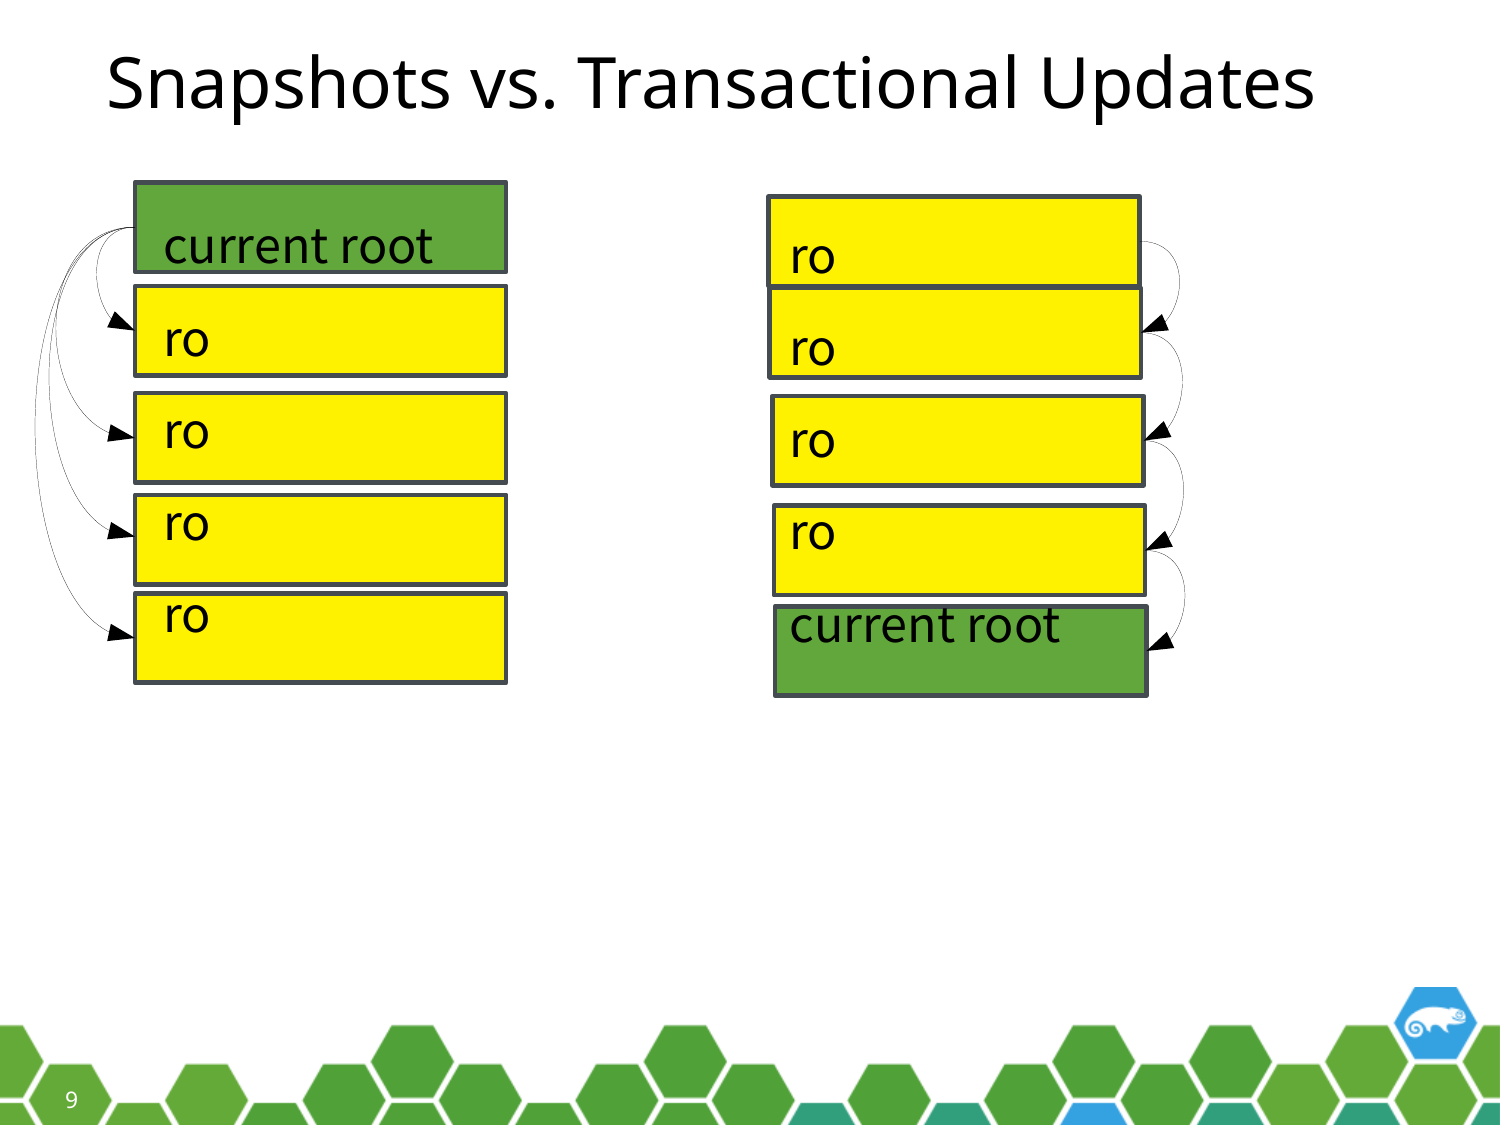

# Snapshots vs. Transactional Updates
current root
ro
ro
ro
ro
ro
ro
ro
ro
current root